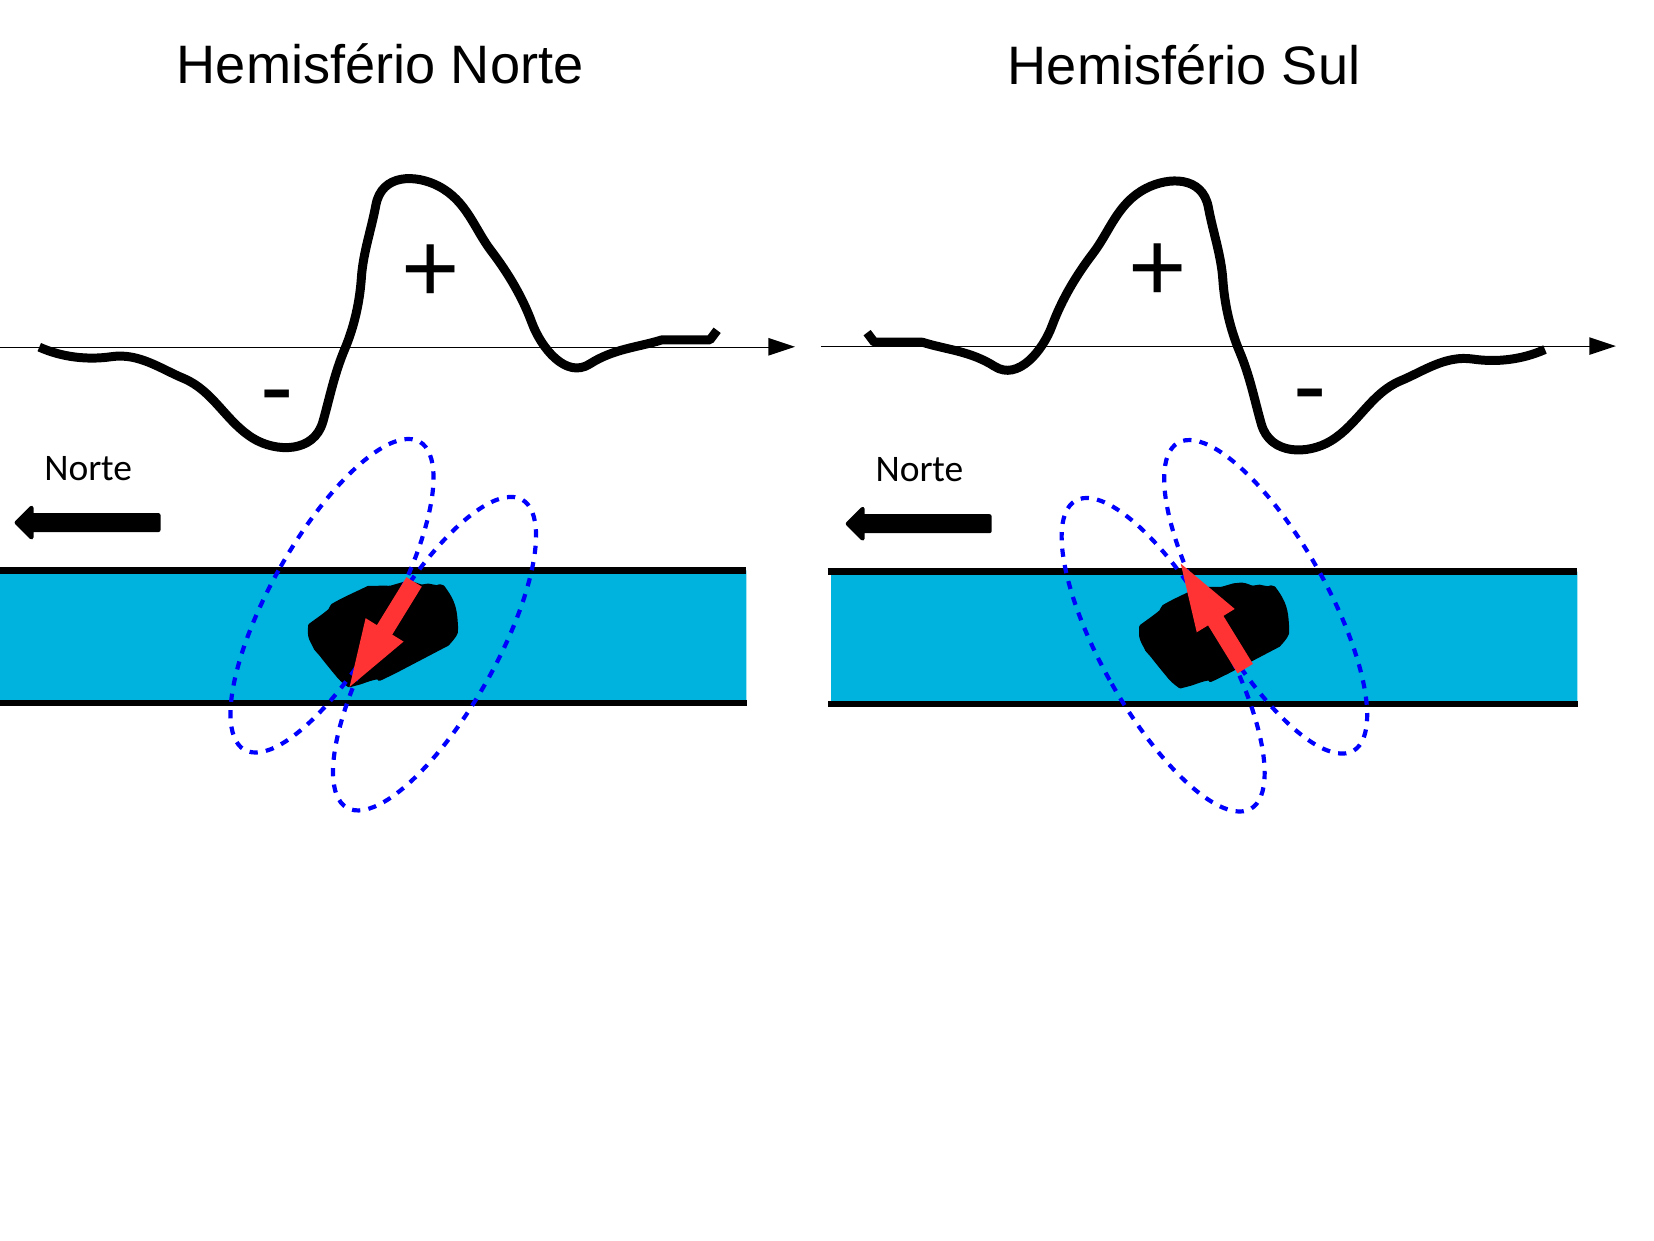

Hemisfério Norte
Hemisfério Sul
+
-
+
-
Norte
Norte